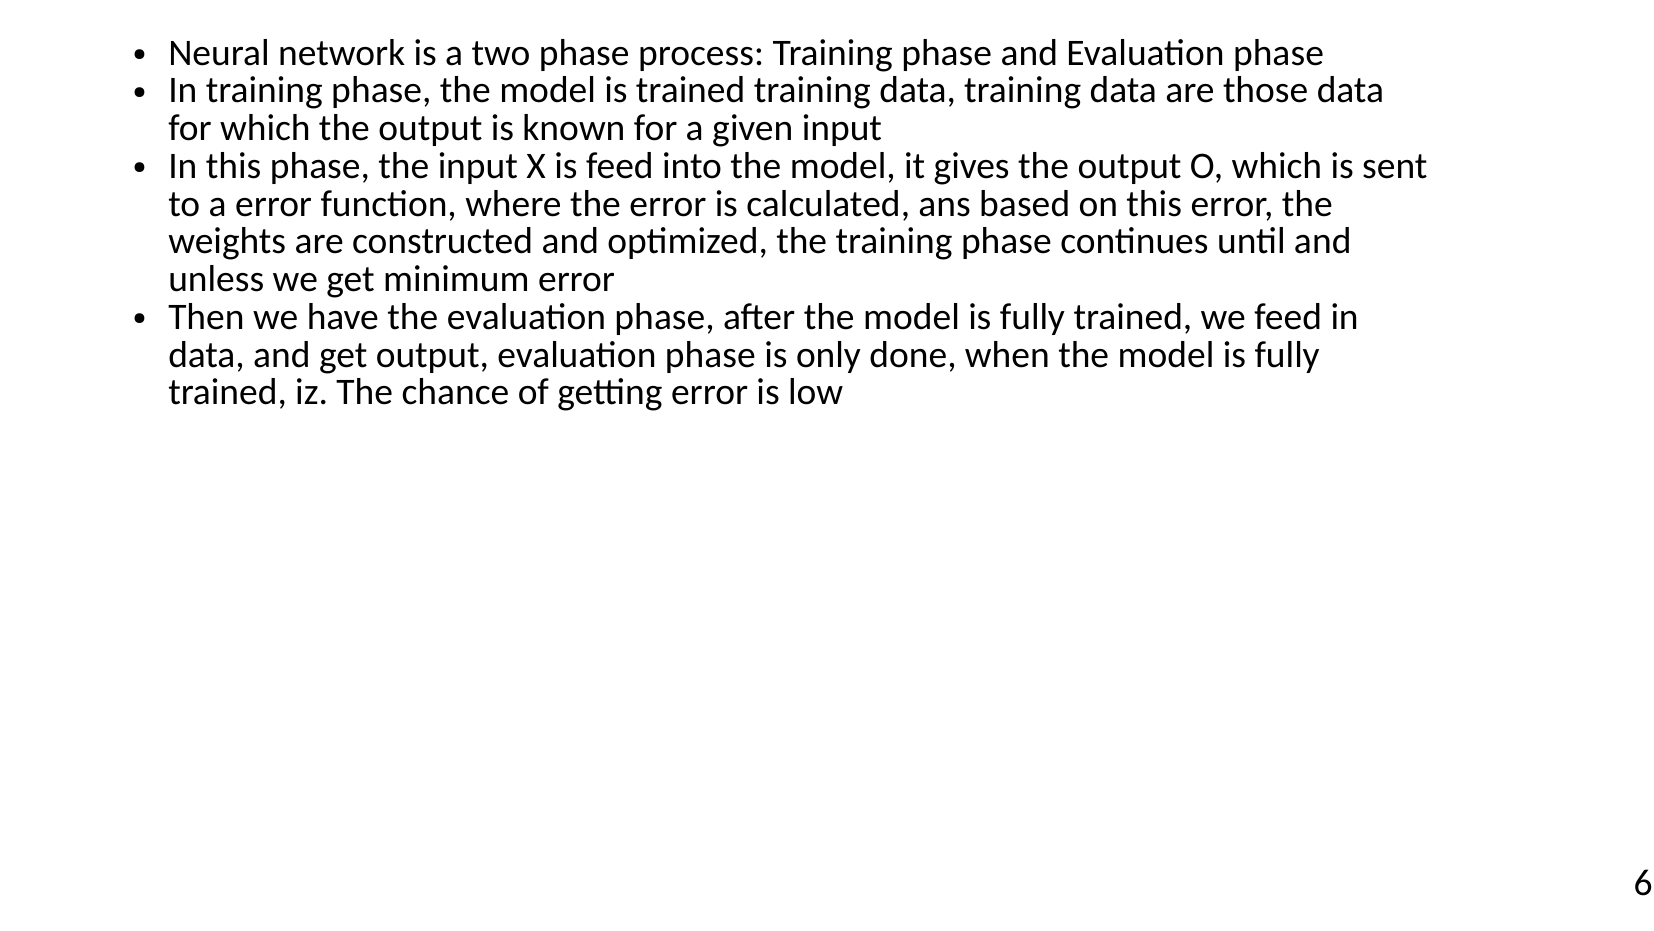

Neural network is a two phase process: Training phase and Evaluation phase
In training phase, the model is trained training data, training data are those data for which the output is known for a given input
In this phase, the input X is feed into the model, it gives the output O, which is sent to a error function, where the error is calculated, ans based on this error, the weights are constructed and optimized, the training phase continues until and unless we get minimum error
Then we have the evaluation phase, after the model is fully trained, we feed in data, and get output, evaluation phase is only done, when the model is fully trained, iz. The chance of getting error is low